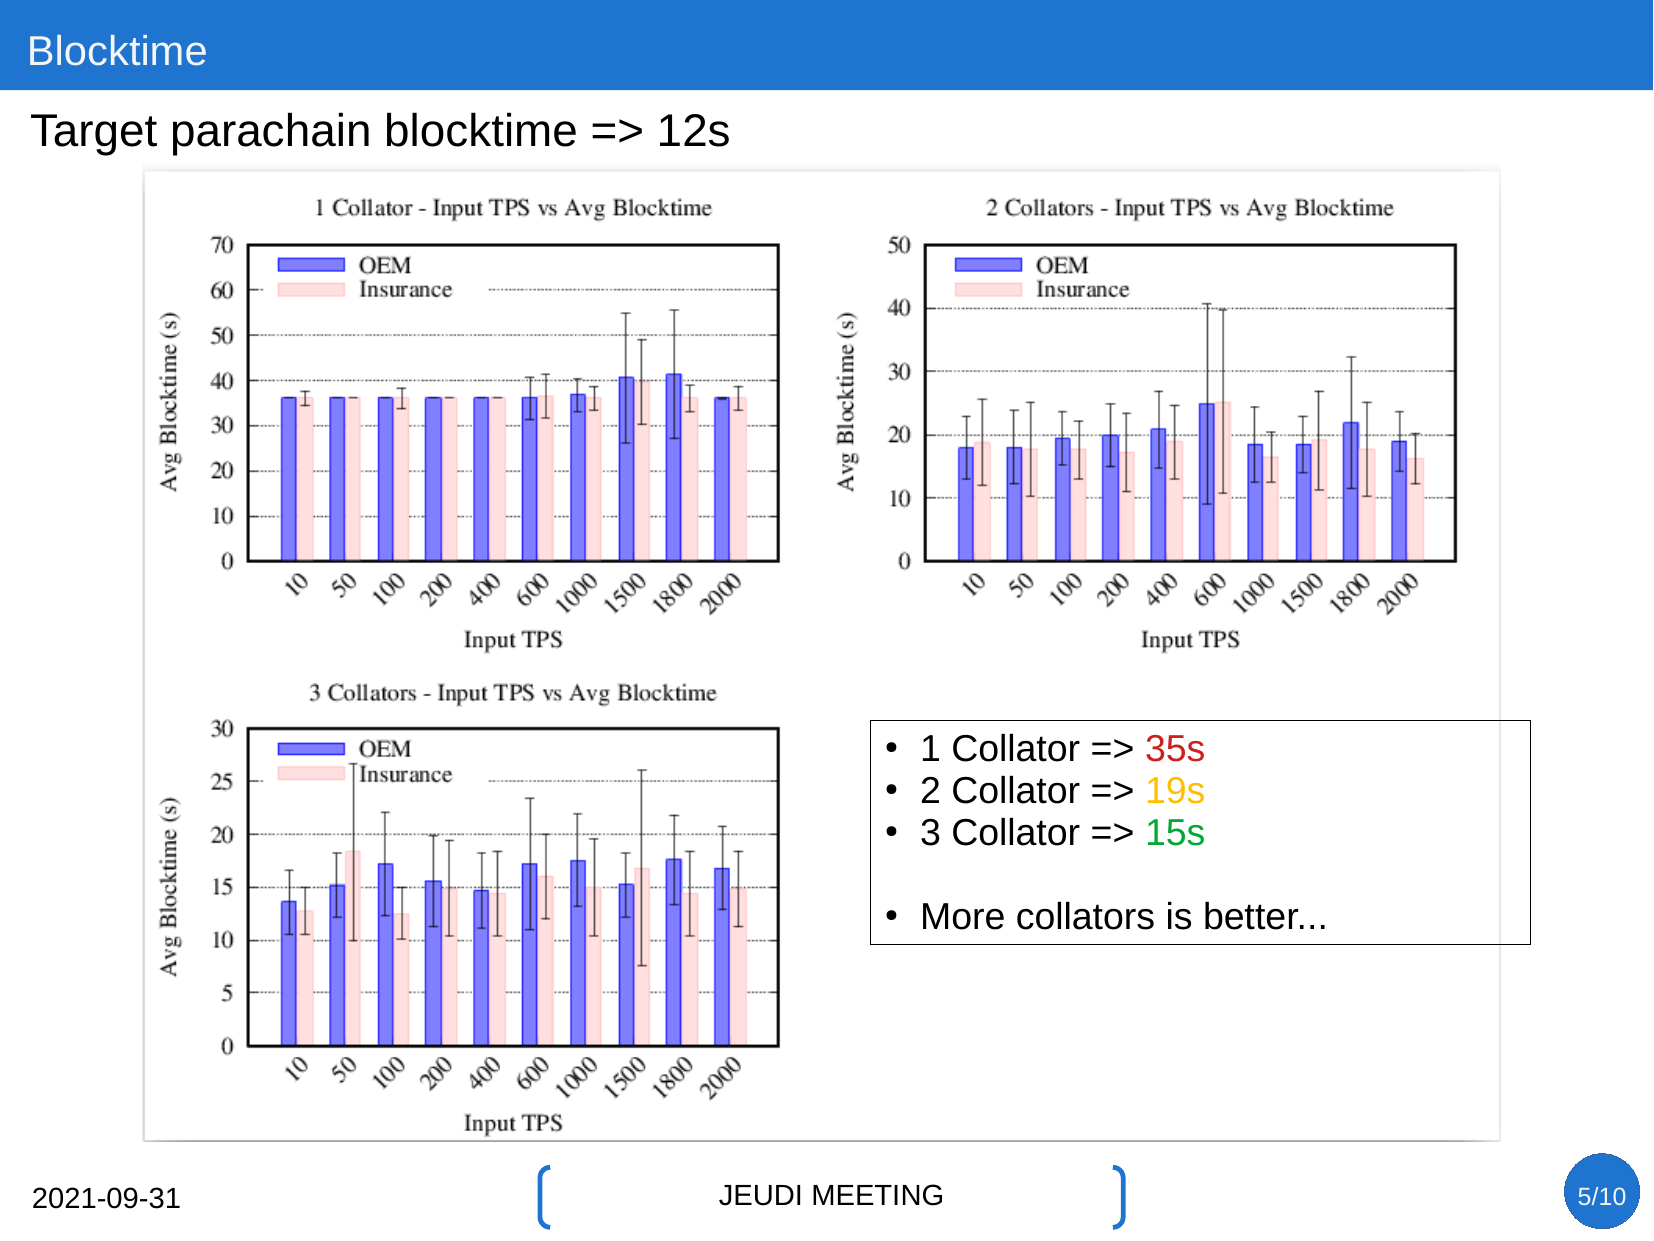

# Blocktime
Target parachain blocktime => 12s
1 Collator => 35s
2 Collator => 19s
3 Collator => 15s
More collators is better...